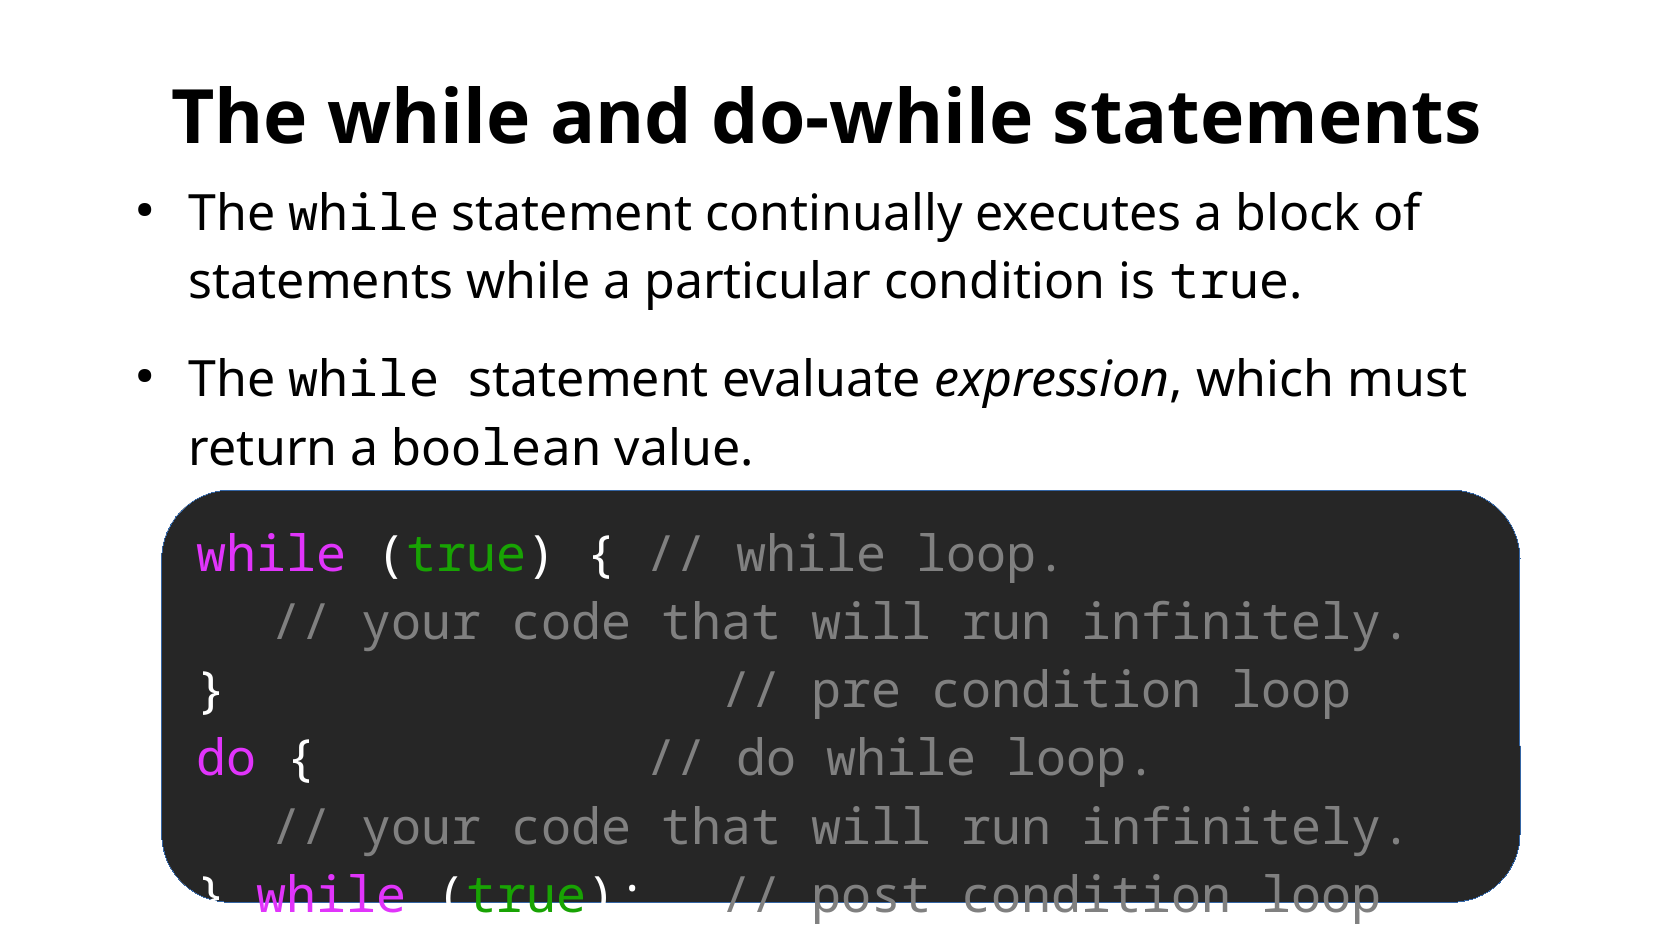

# The while and do-while statements
The while statement continually executes a block of statements while a particular condition is true.
The while statement evaluate expression, which must return a boolean value.
while (true) { // while loop.
	// your code that will run infinitely.
}							// pre condition loop
do {					// do while loop.
	// your code that will run infinitely.
} while (true);	// post condition loop